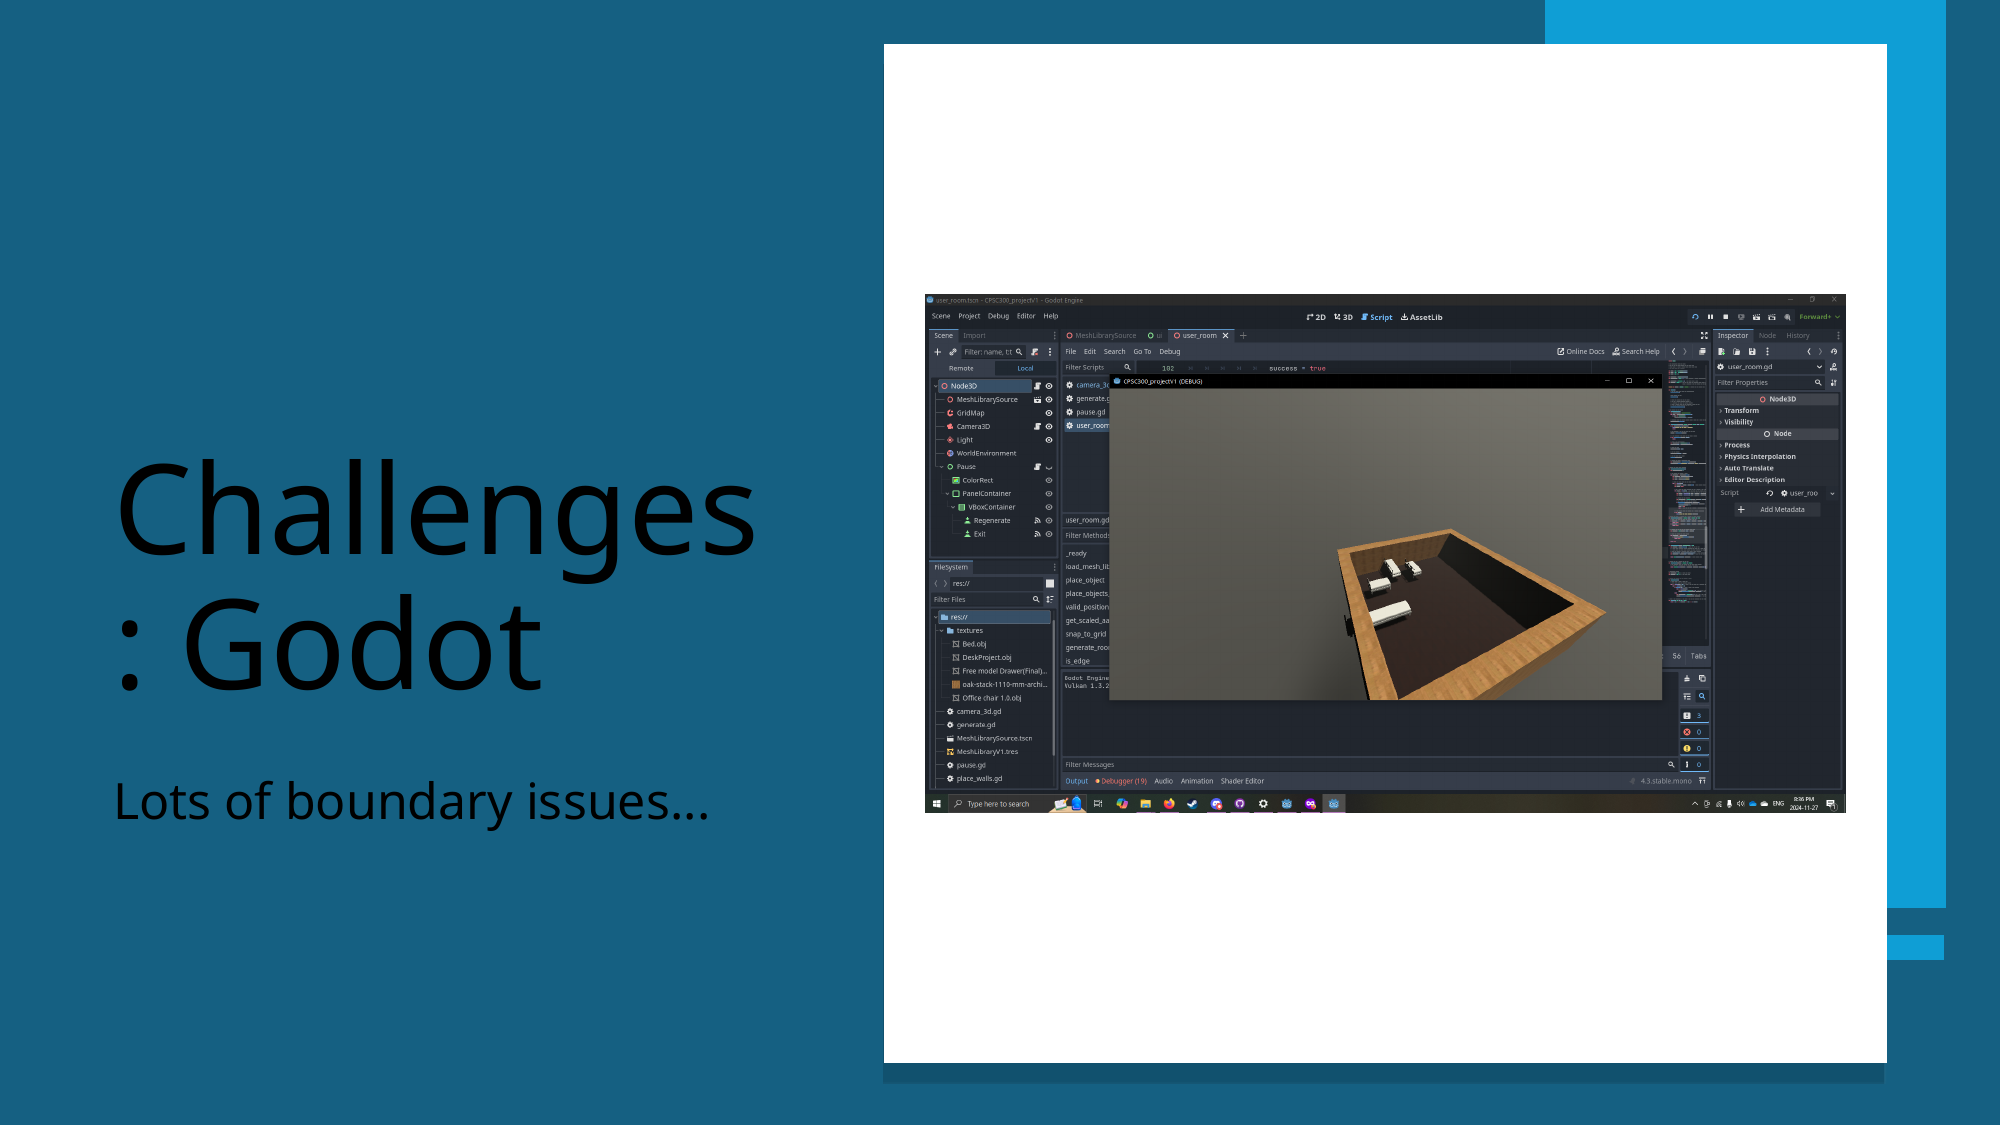

# Challenges: Godot
Lots of boundary issues...